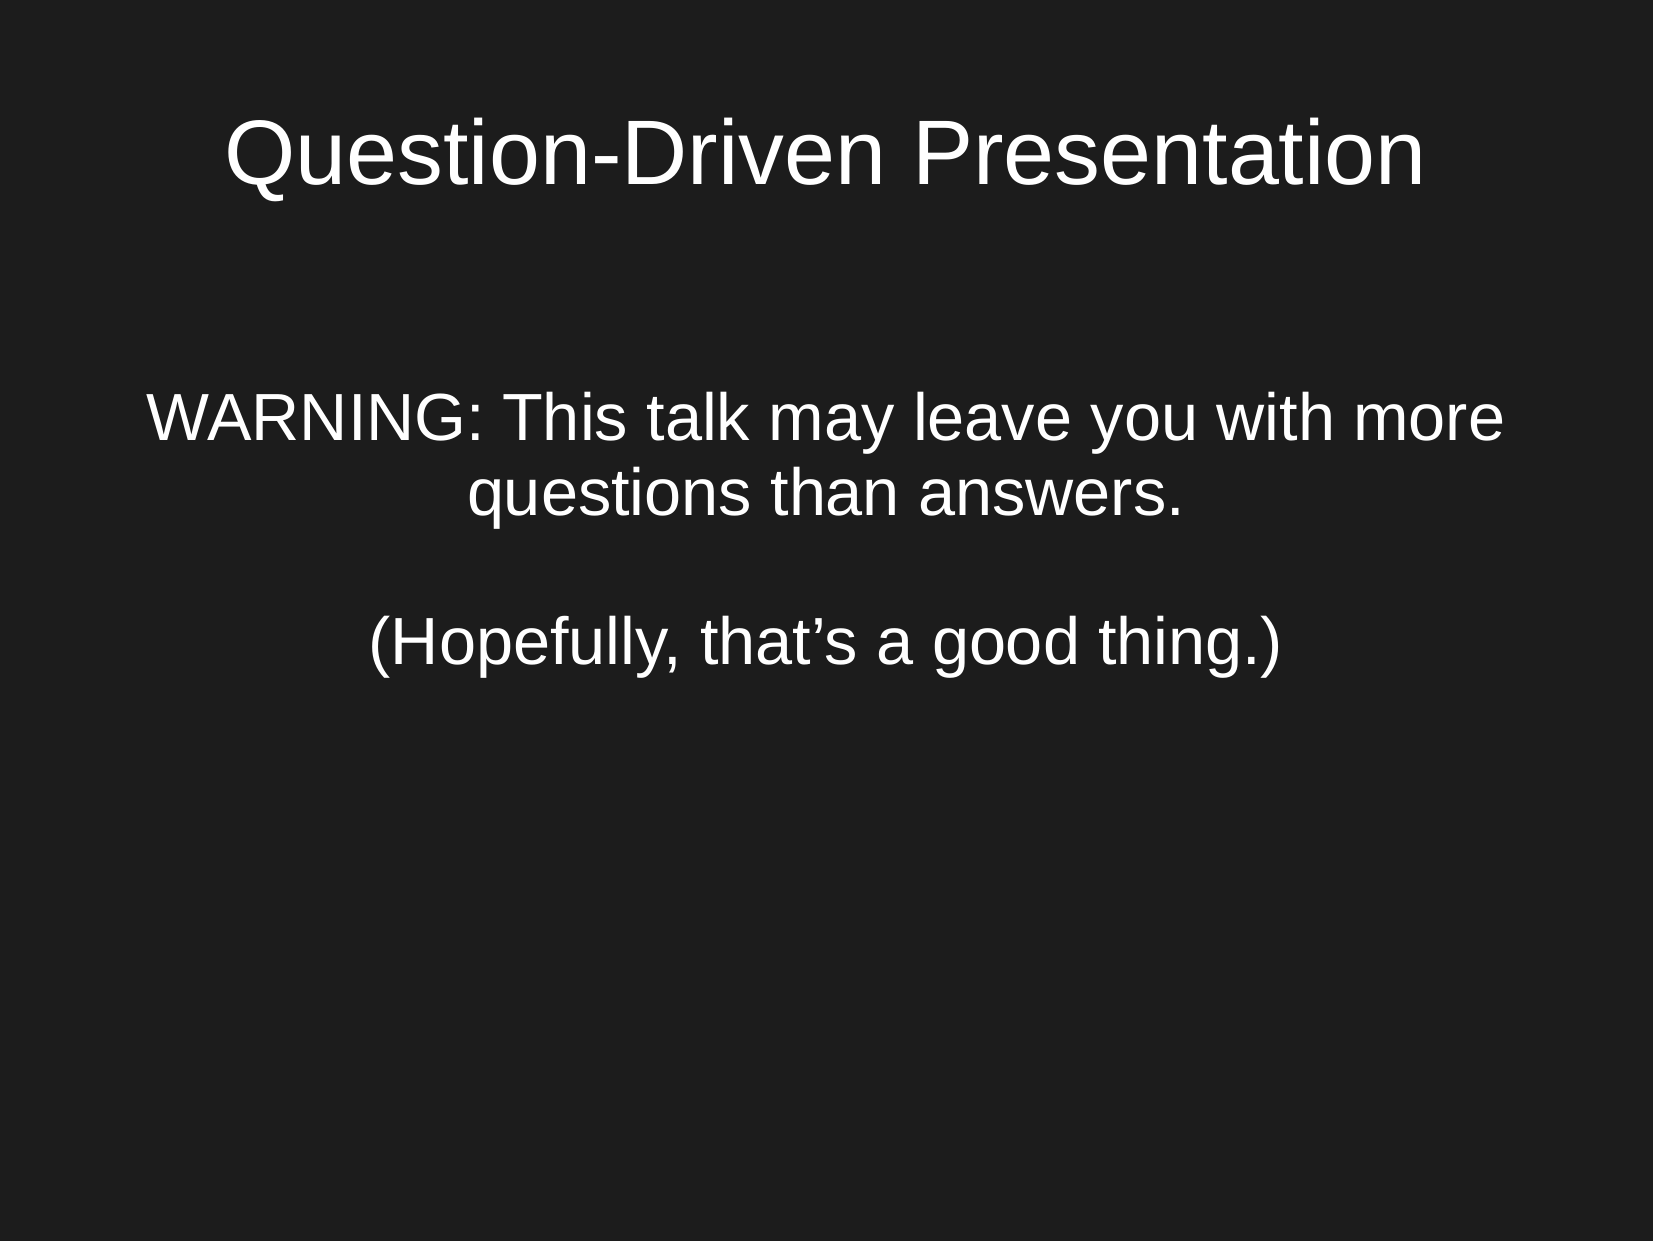

# Question-Driven Presentation
WARNING: This talk may leave you with more questions than answers.
(Hopefully, that’s a good thing.)